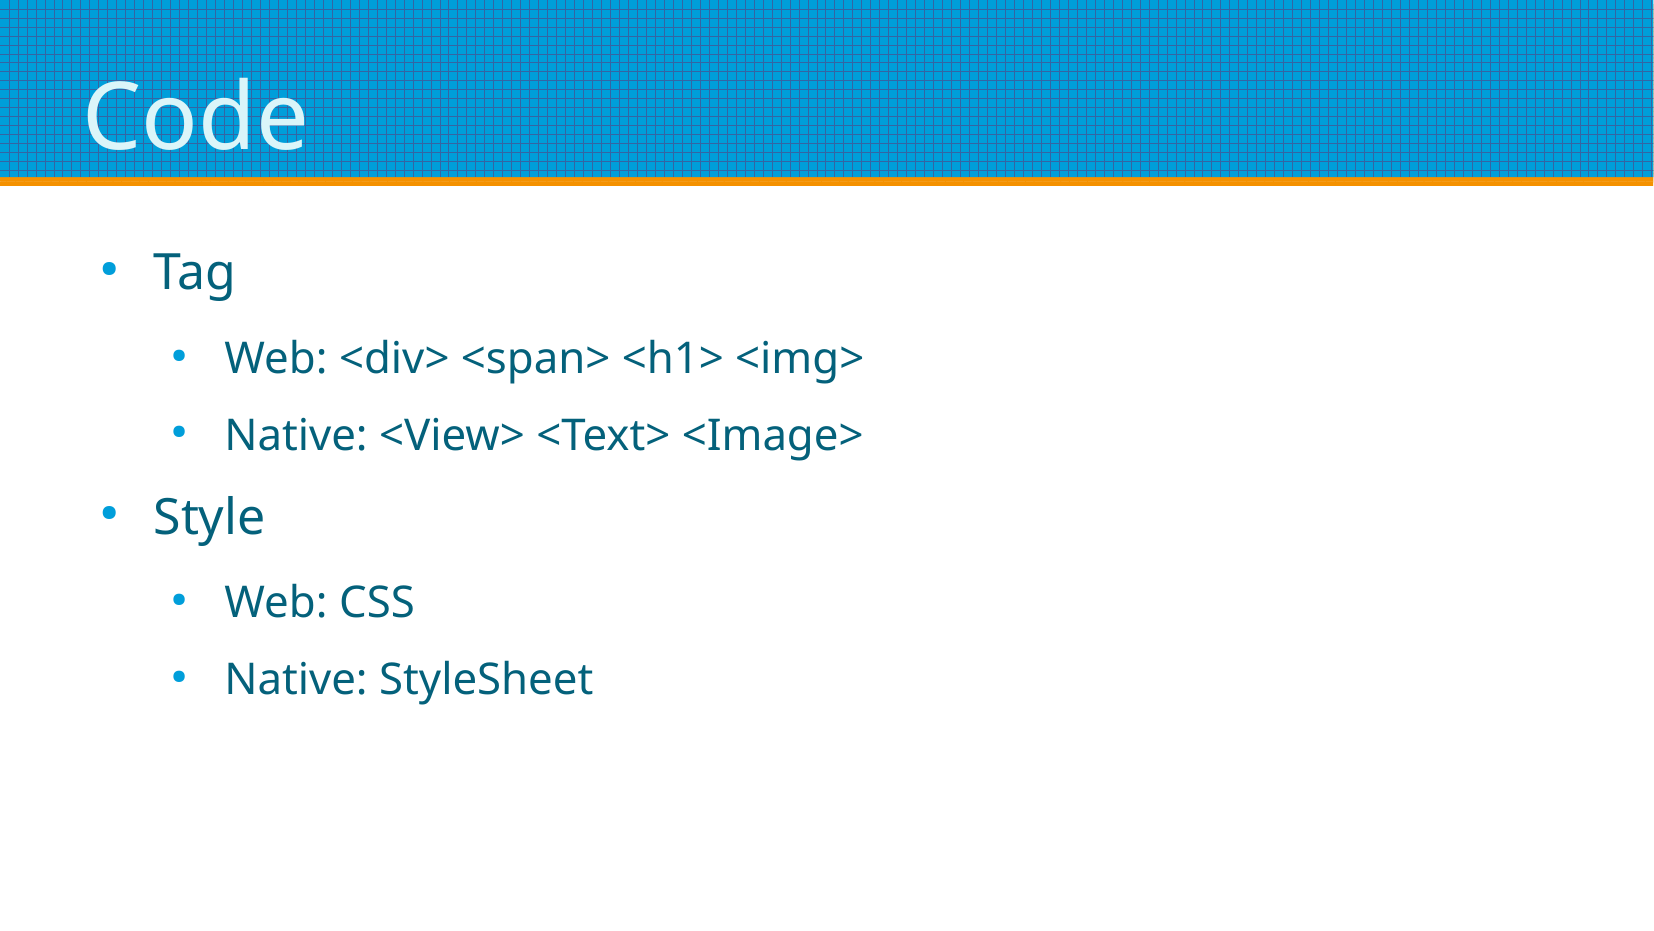

# Code
Tag
Web: <div> <span> <h1> <img>
Native: <View> <Text> <Image>
Style
Web: CSS
Native: StyleSheet